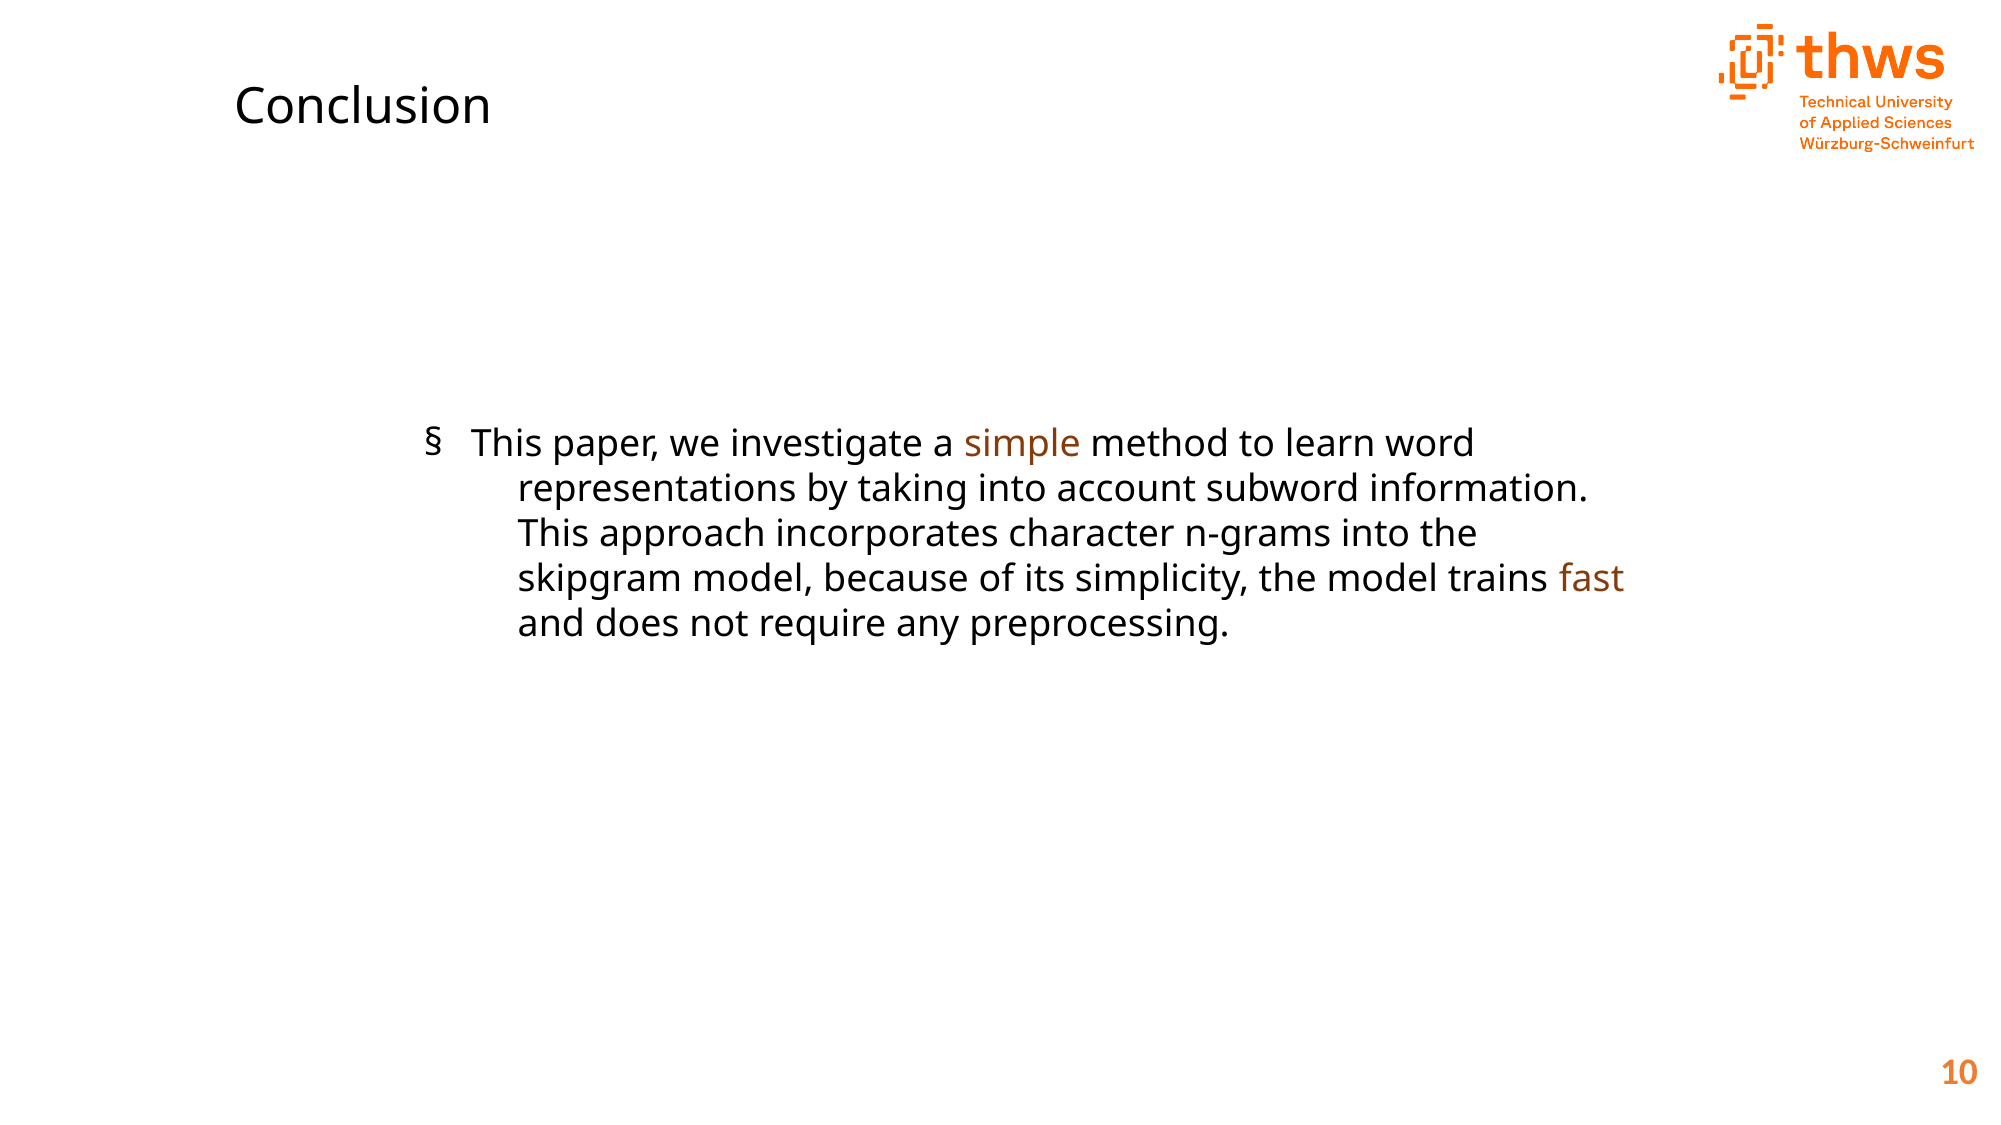

Conclusion
This paper, we investigate a simple method to learn word representations by taking into account subword information. This approach incorporates character n-grams into the skipgram model, because of its simplicity, the model trains fast and does not require any preprocessing.
10